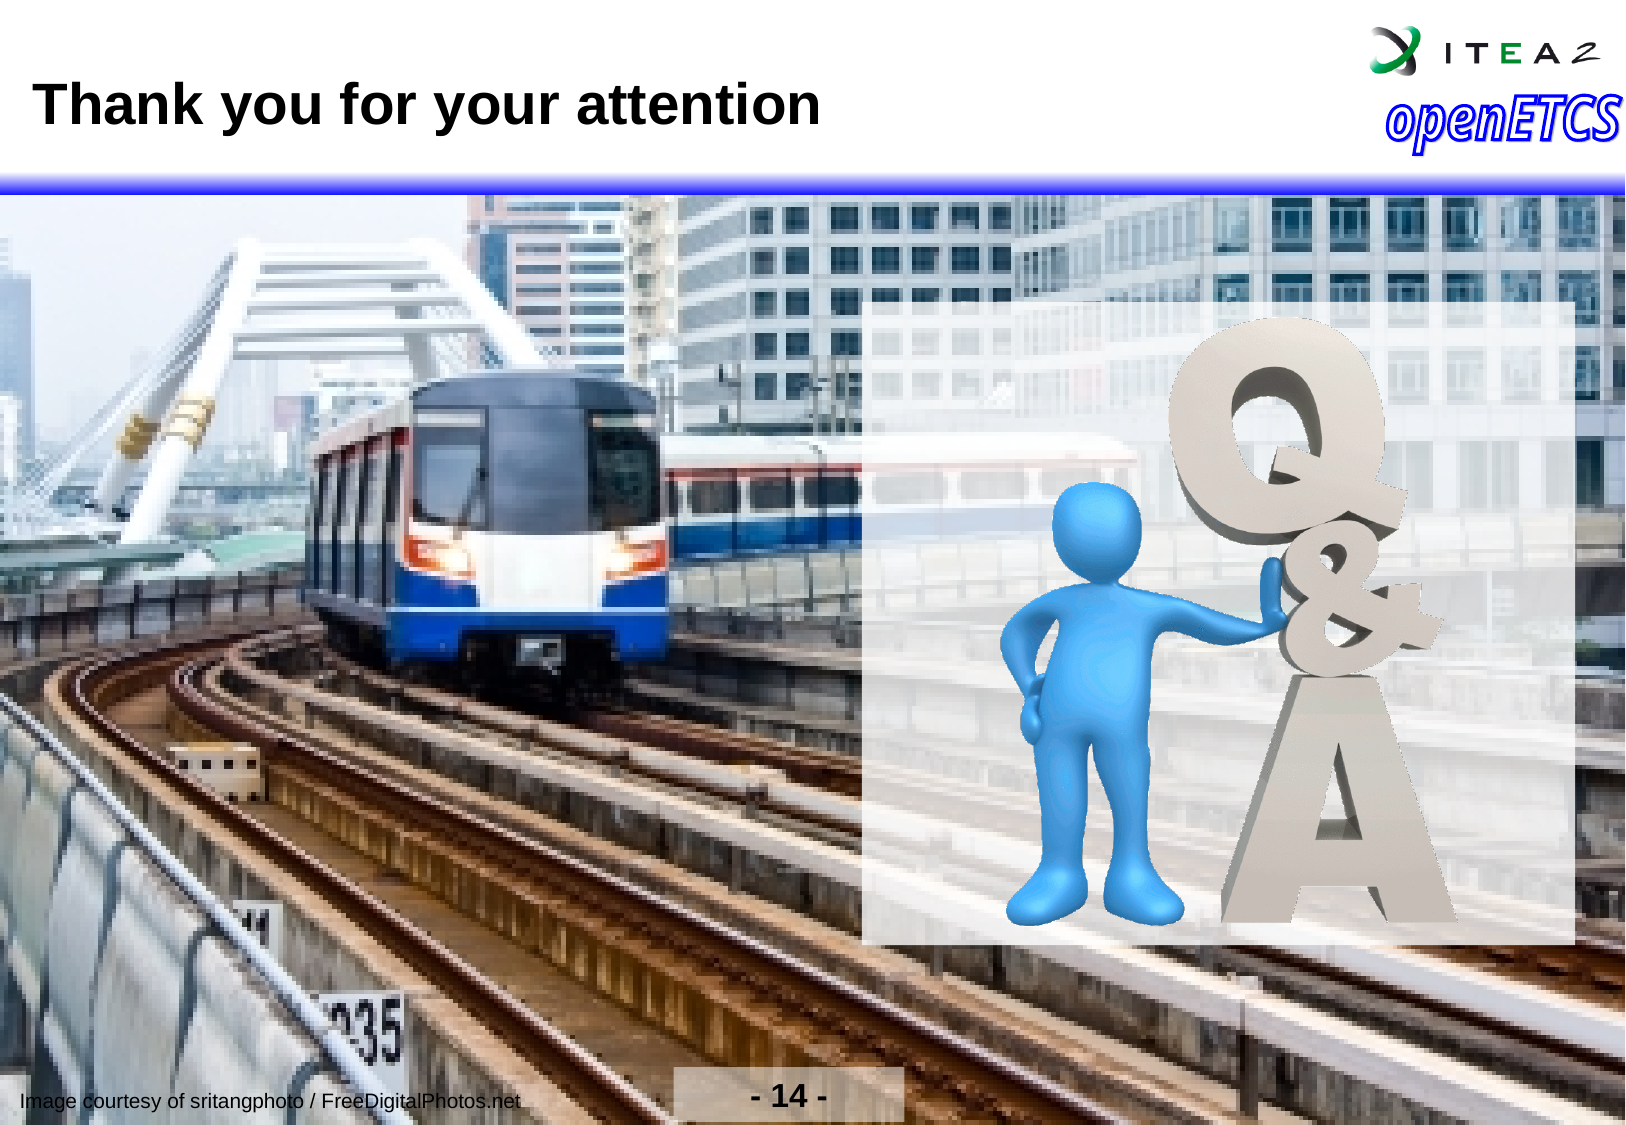

# Thank you for your attention
Image courtesy of sritangphoto / FreeDigitalPhotos.net